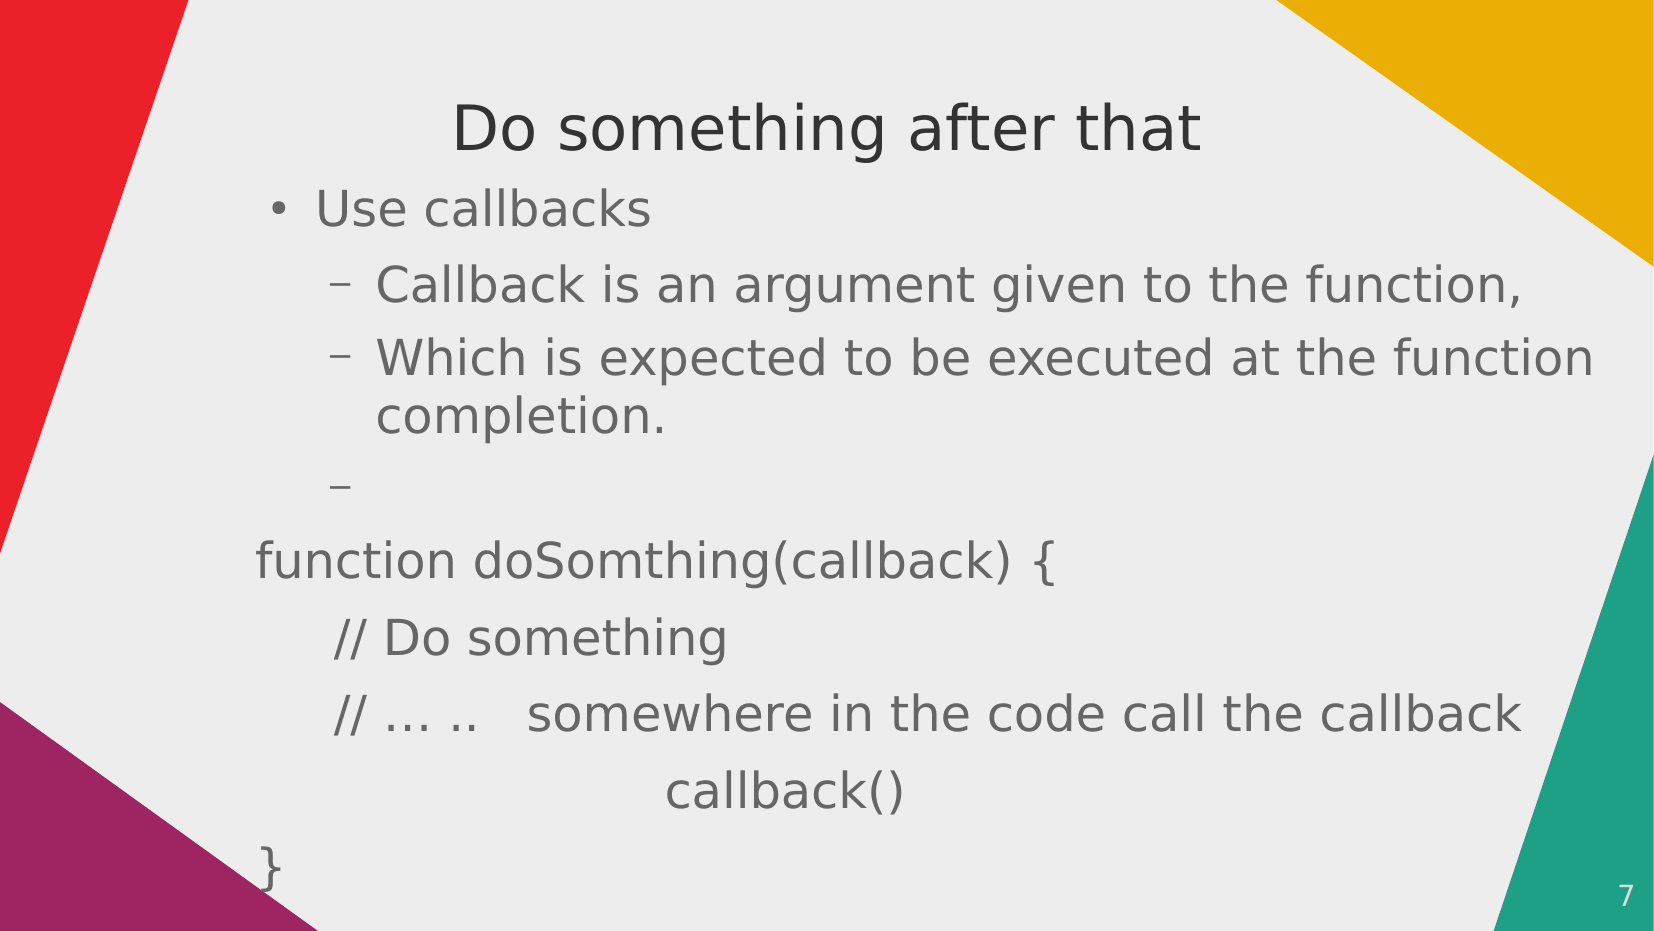

# Do something after that
Use callbacks
Callback is an argument given to the function,
Which is expected to be executed at the function completion.
function doSomthing(callback) {
 // Do something
 // … .. somewhere in the code call the callback
 callback()
}
7